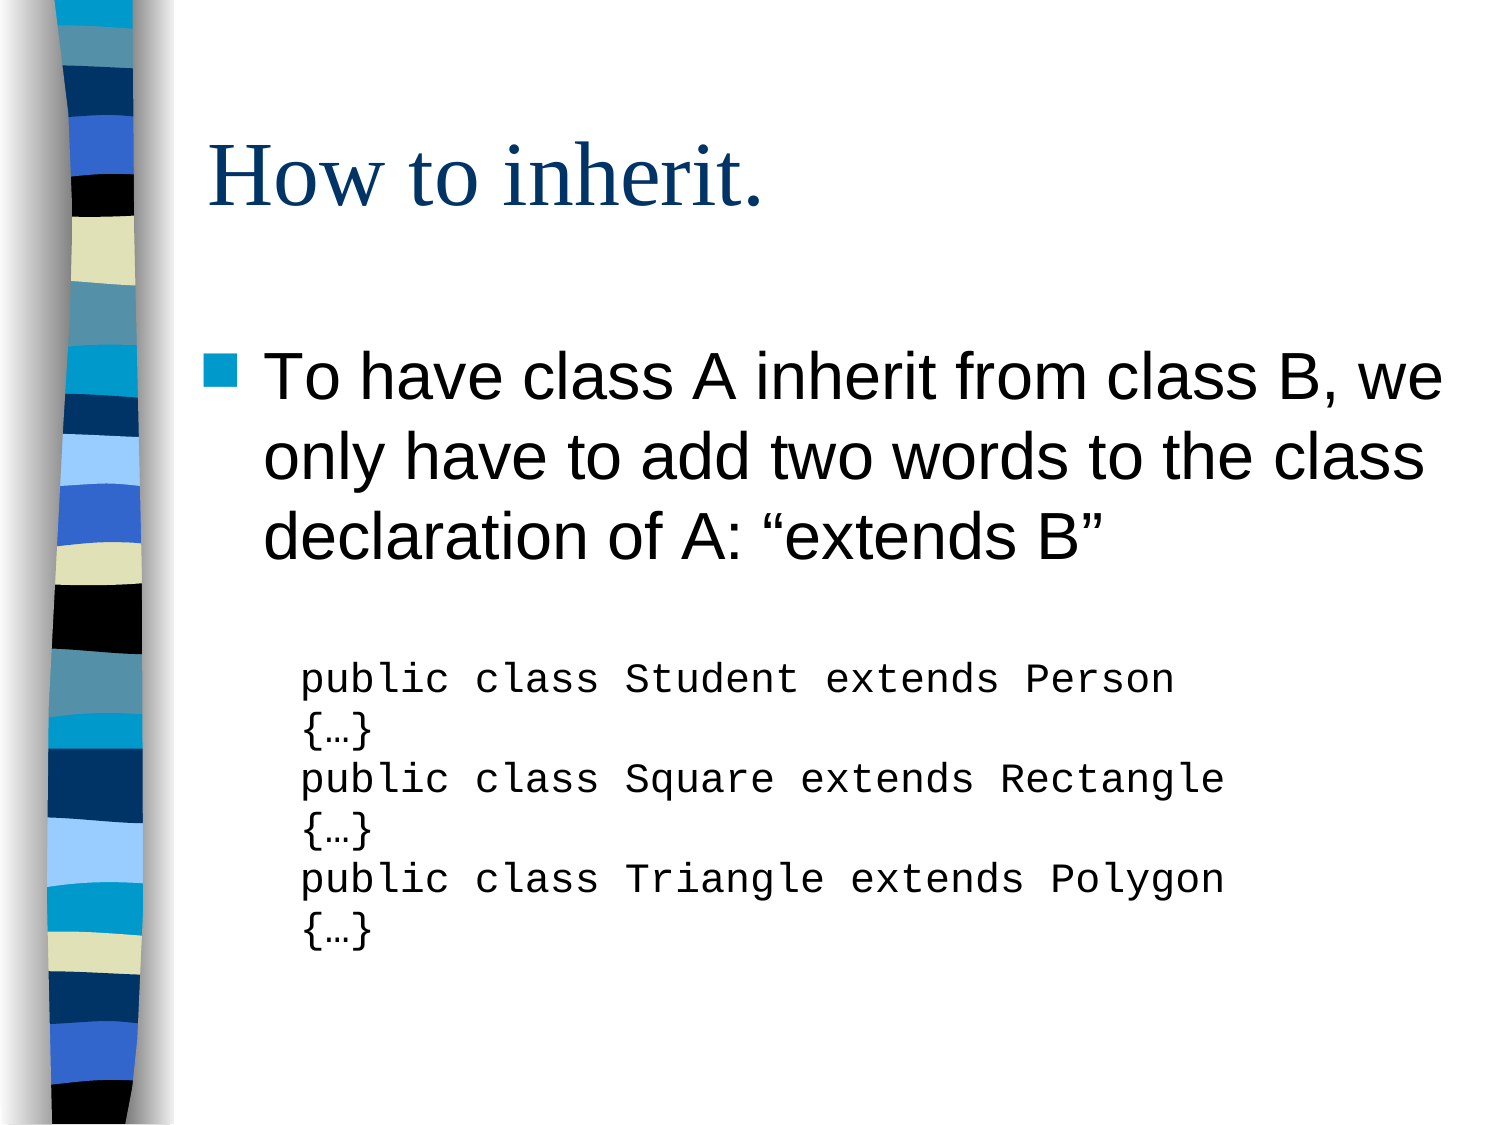

# How to inherit.
To have class A inherit from class B, we only have to add two words to the class declaration of A: “extends B”
public class Student extends Person
{…}
public class Square extends Rectangle
{…}
public class Triangle extends Polygon
{…}